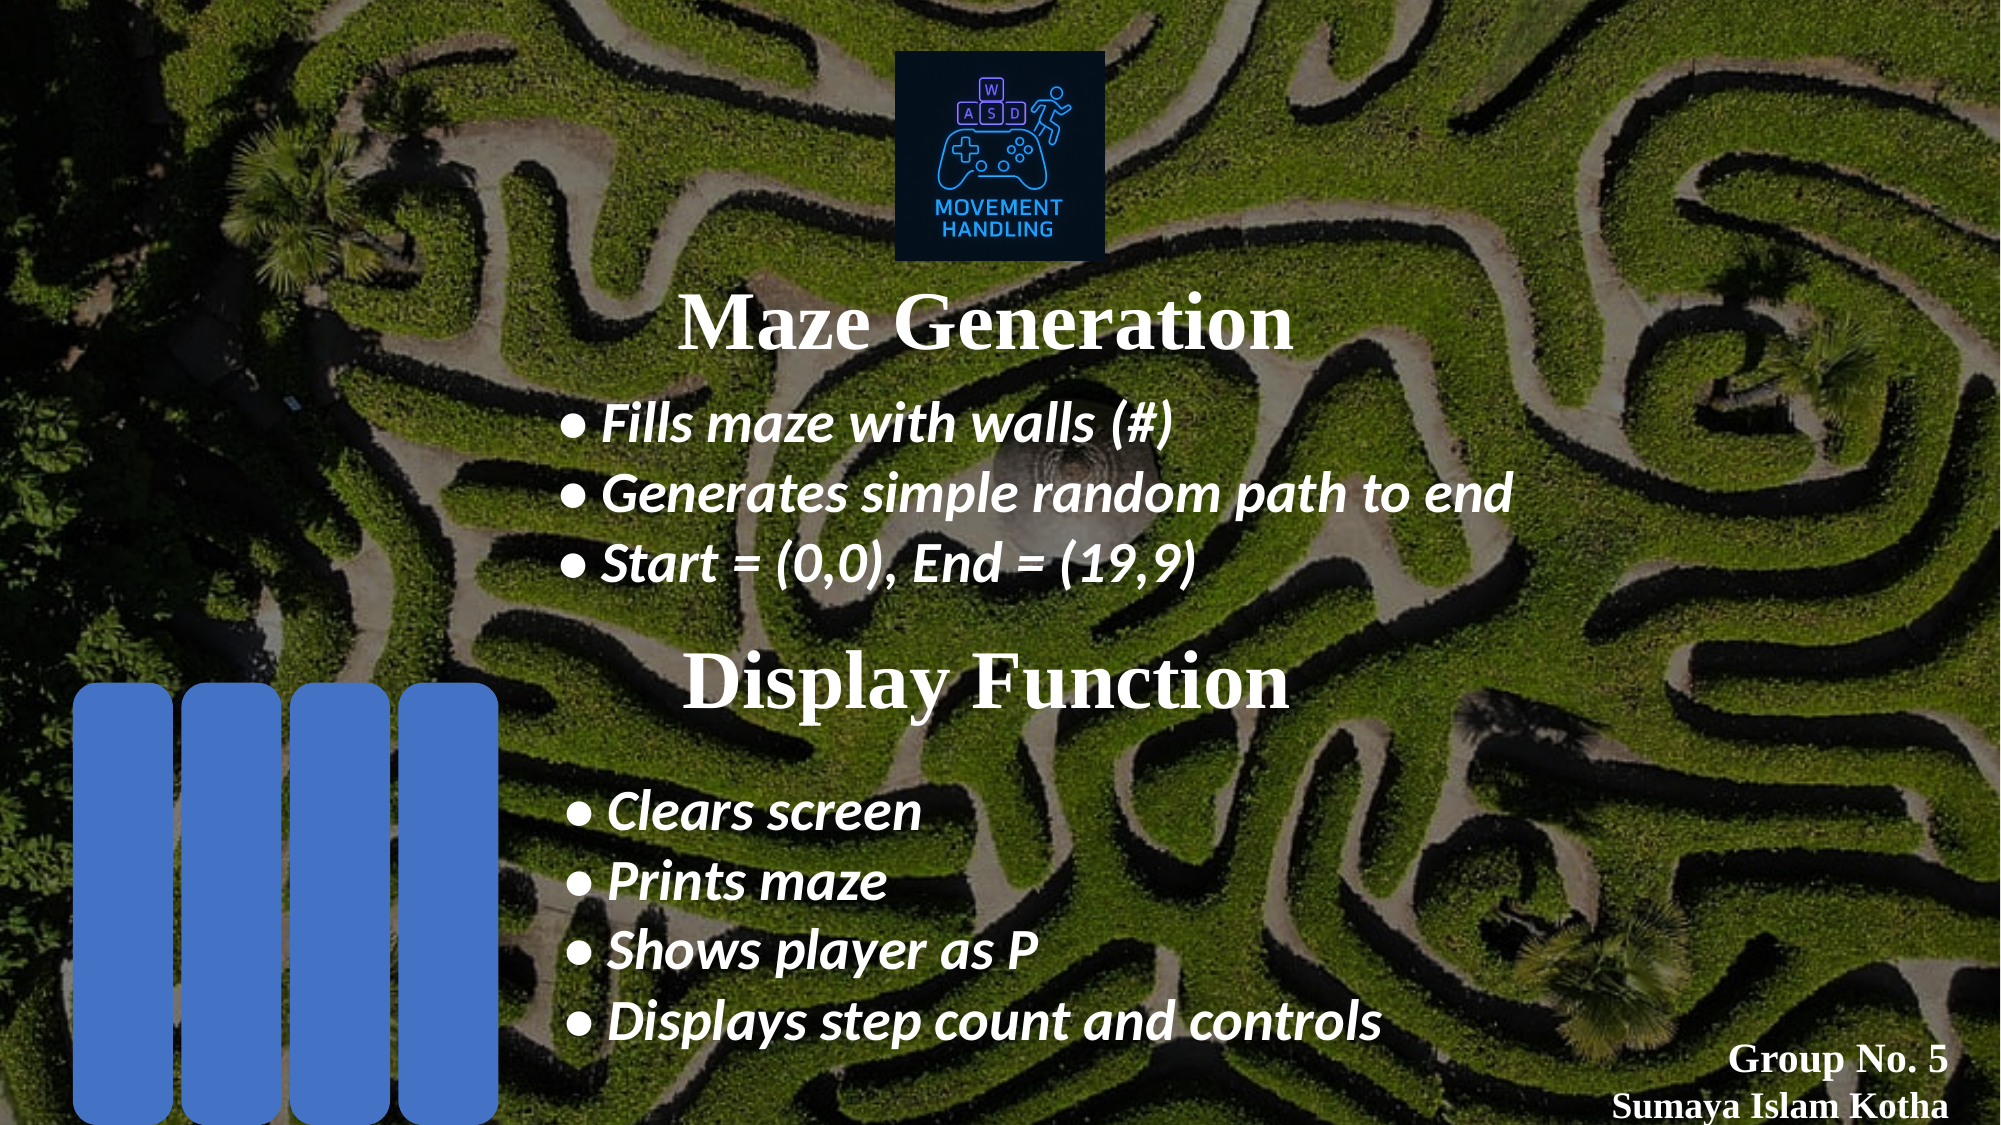

Maze Generation
• Fills maze with walls (#)
• Generates simple random path to end
• Start = (0,0), End = (19,9)
Display Function
• Clears screen
• Prints maze
• Shows player as P
• Displays step count and controls
Group No. 5
Sumaya Islam Kotha